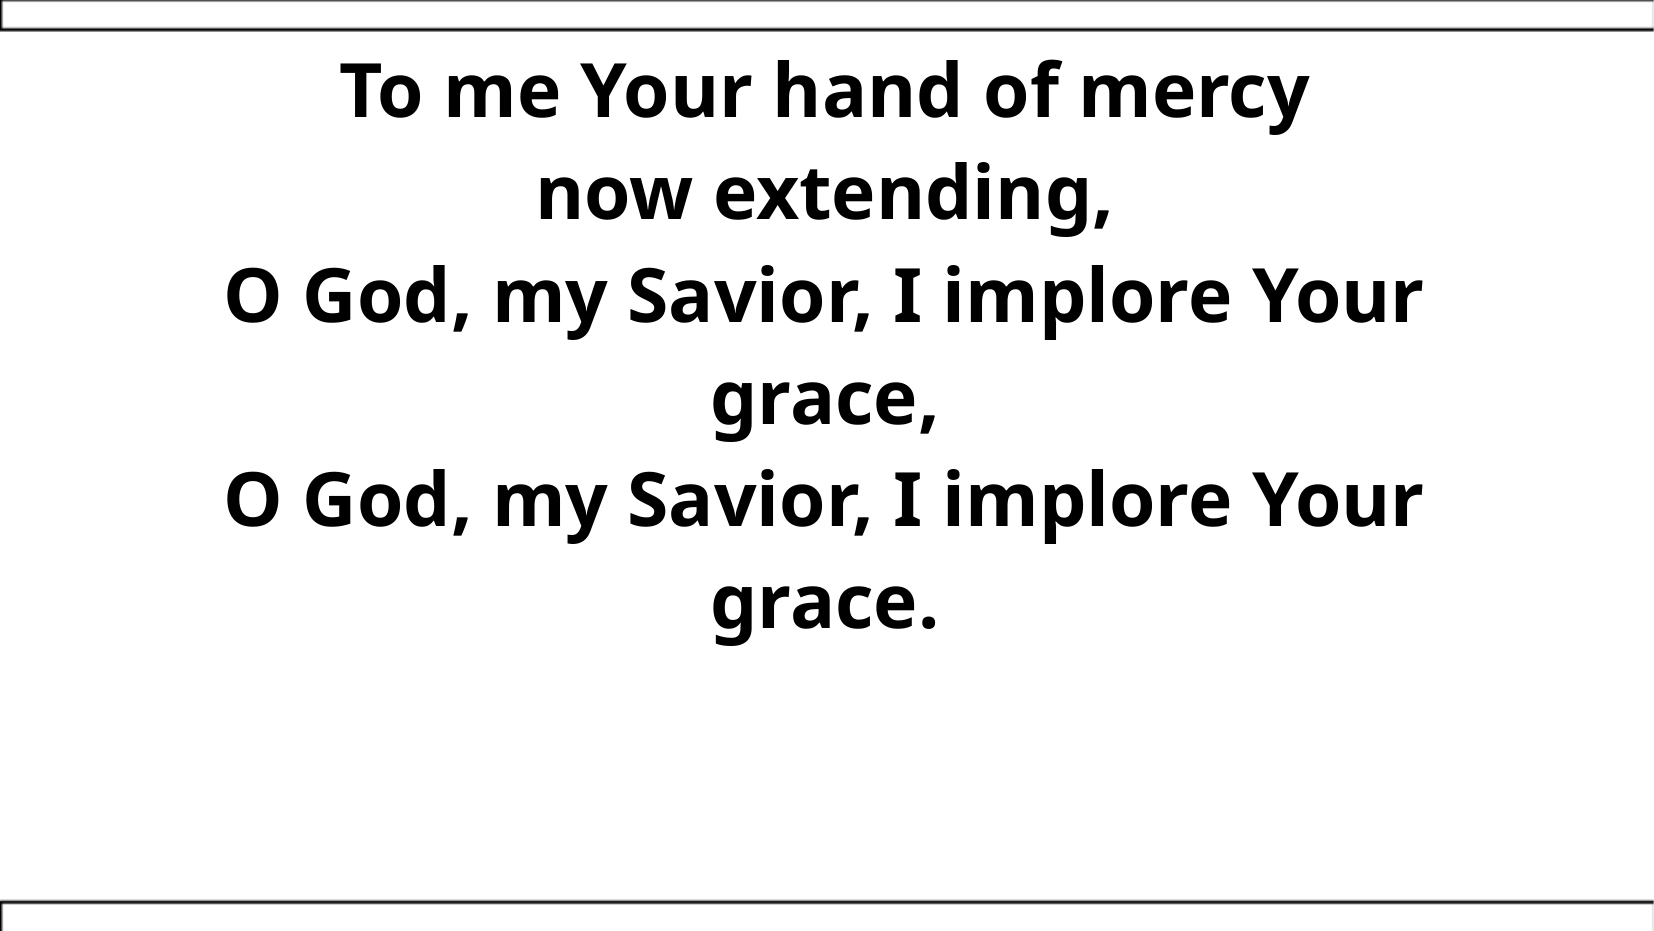

To me Your hand of mercy
now extending,
O God, my Savior, I implore Your grace,
O God, my Savior, I implore Your grace.